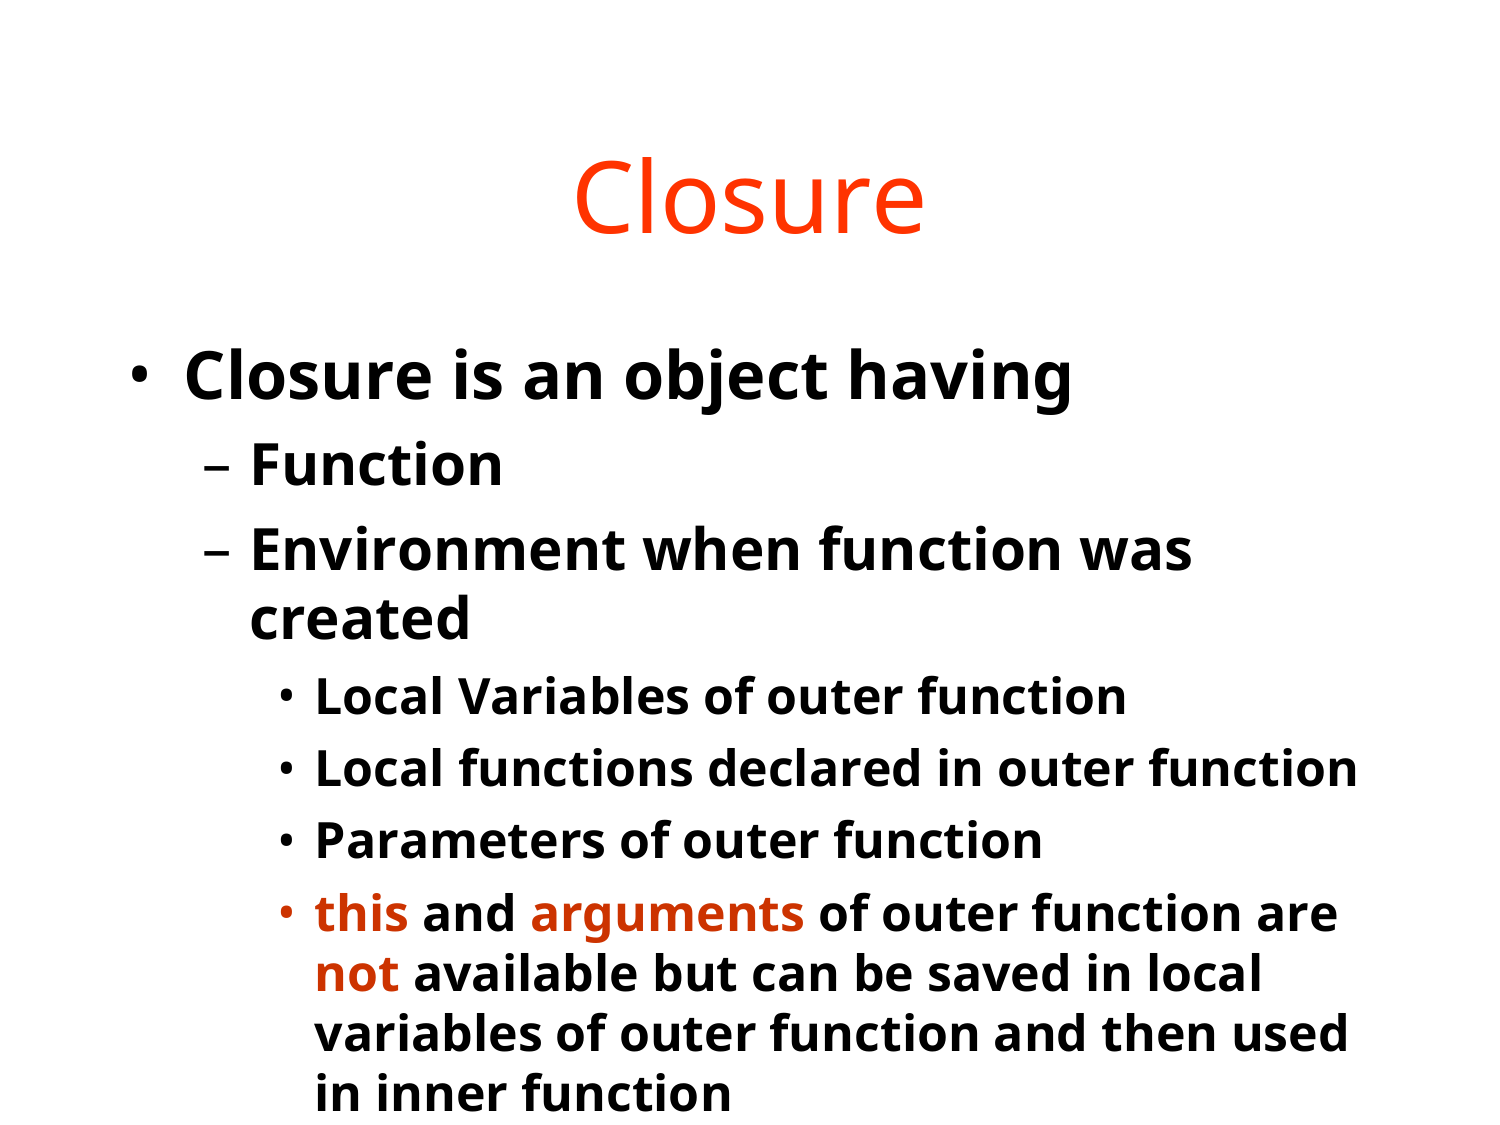

# Closure
Closure is an object having
Function
Environment when function was created
Local Variables of outer function
Local functions declared in outer function
Parameters of outer function
this and arguments of outer function are not available but can be saved in local variables of outer function and then used in inner function